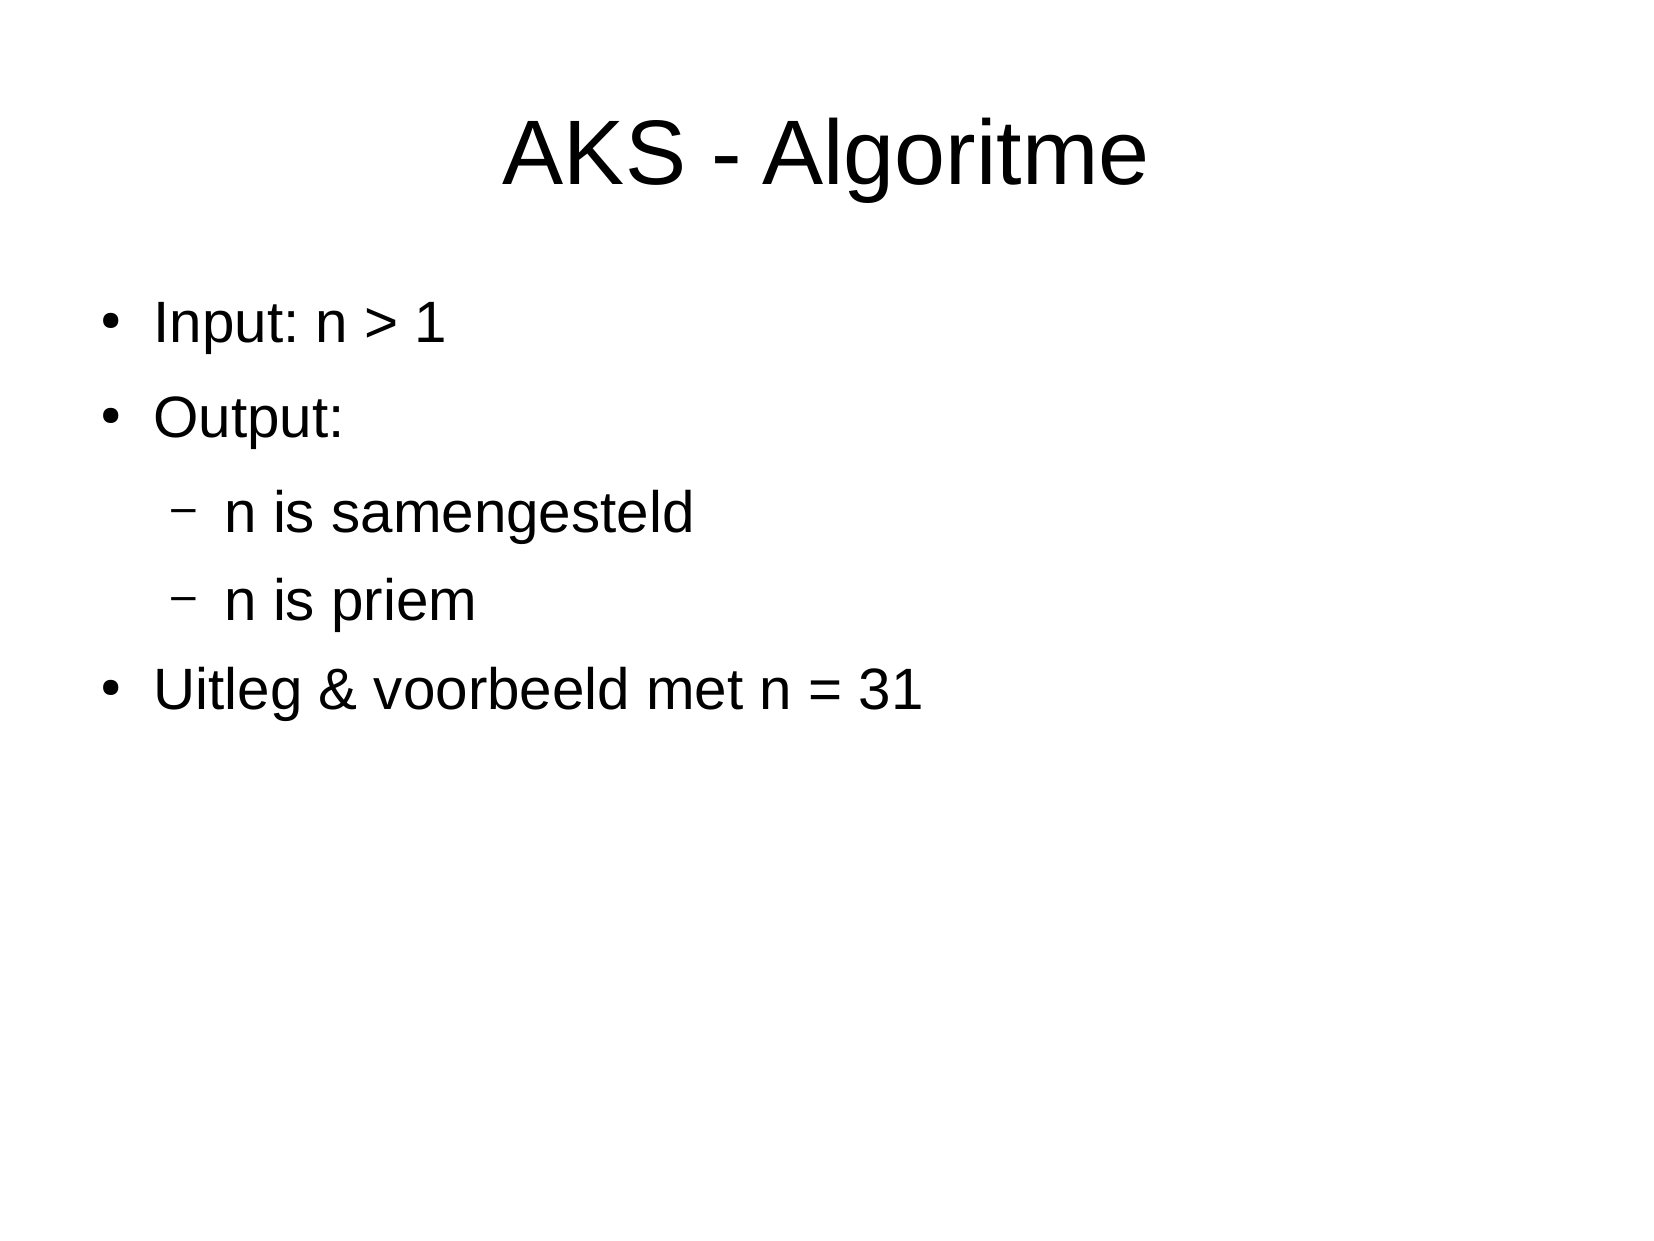

# AKS - Algoritme
Input: n > 1
Output:
n is samengesteld
n is priem
Uitleg & voorbeeld met n = 31